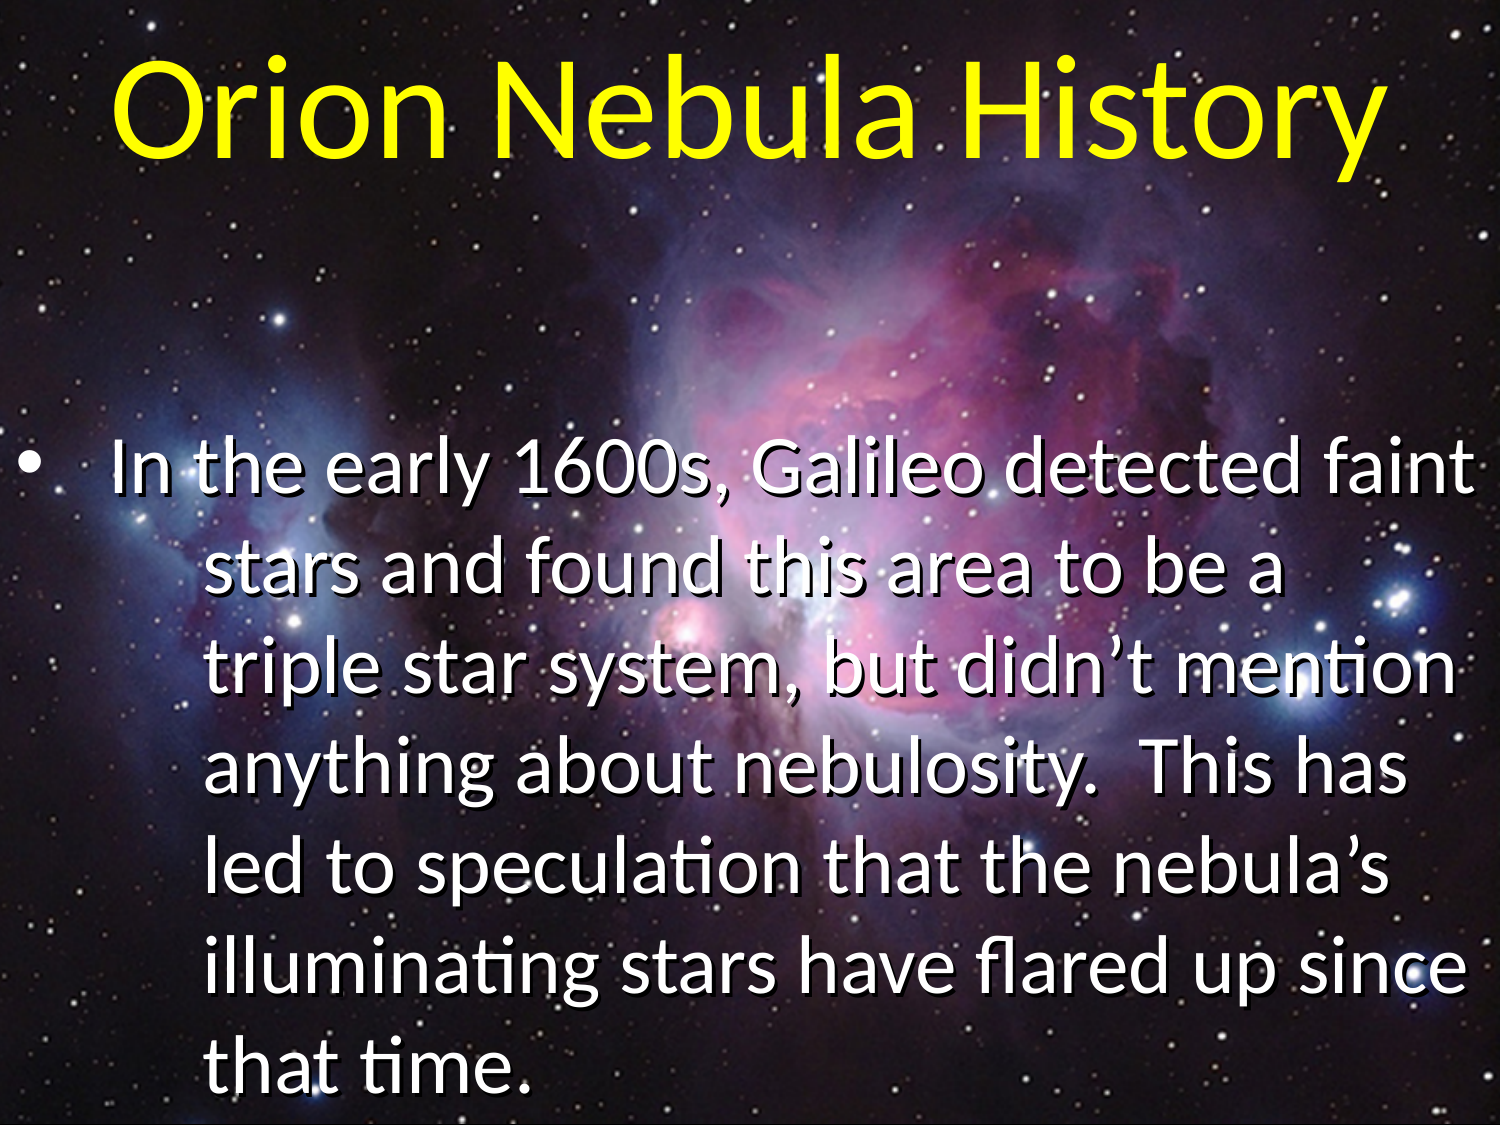

Orion Nebula History
In the early 1600s, Galileo detected faint stars and found this area to be a 	triple star system, but didn’t mention anything about nebulosity. This has led to speculation that the nebula’s illuminating stars have flared up since that time.